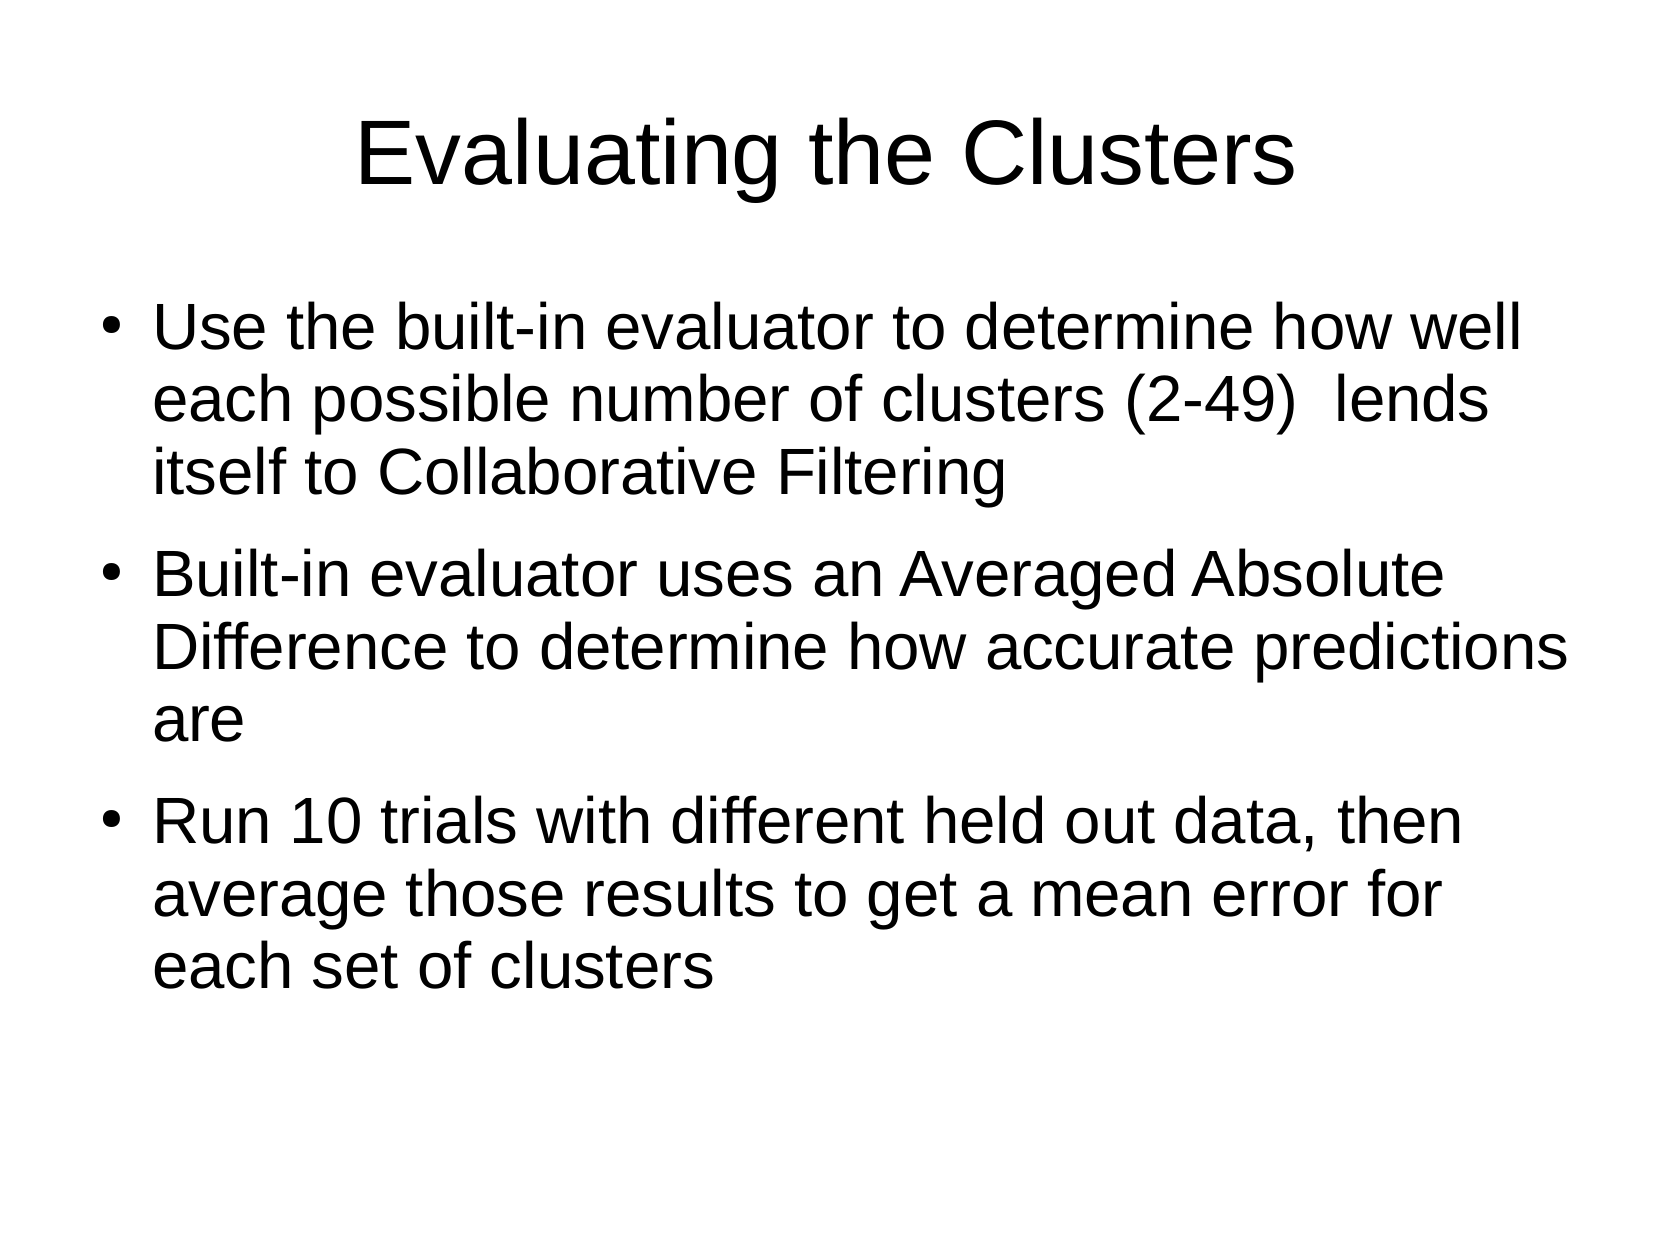

# Evaluating the Clusters
Use the built-in evaluator to determine how well each possible number of clusters (2-49) lends itself to Collaborative Filtering
Built-in evaluator uses an Averaged Absolute Difference to determine how accurate predictions are
Run 10 trials with different held out data, then average those results to get a mean error for each set of clusters